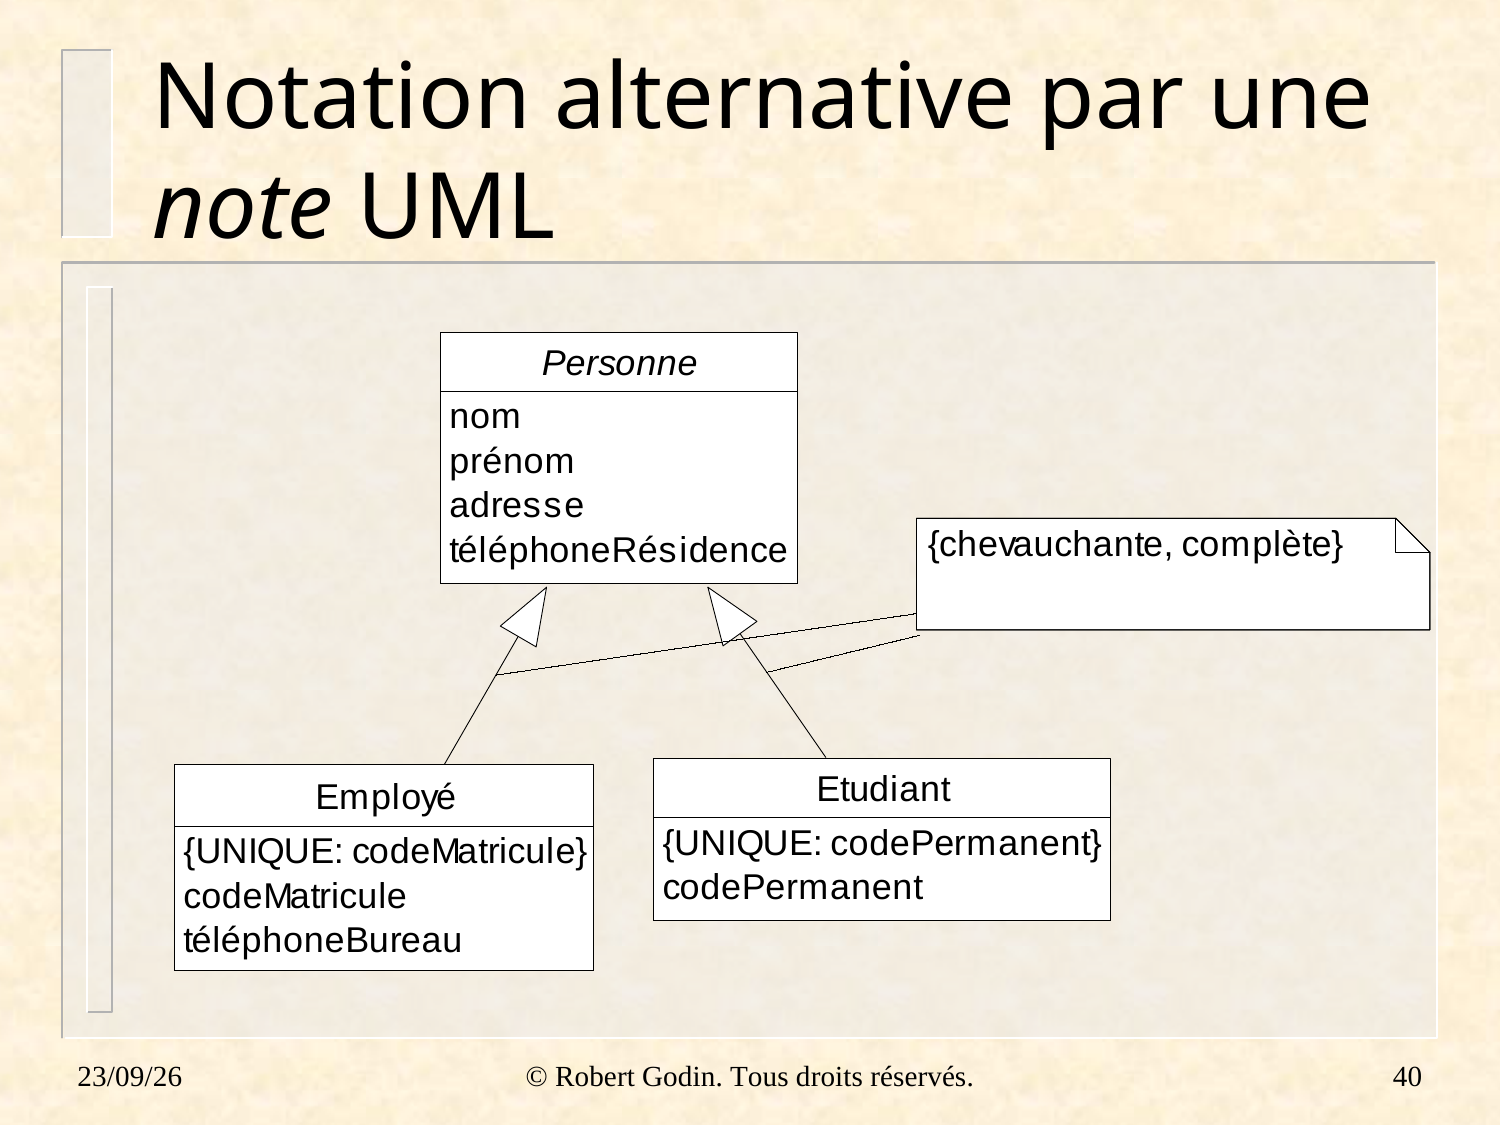

# Notation alternative par une note UML
© Robert Godin. Tous droits réservés.